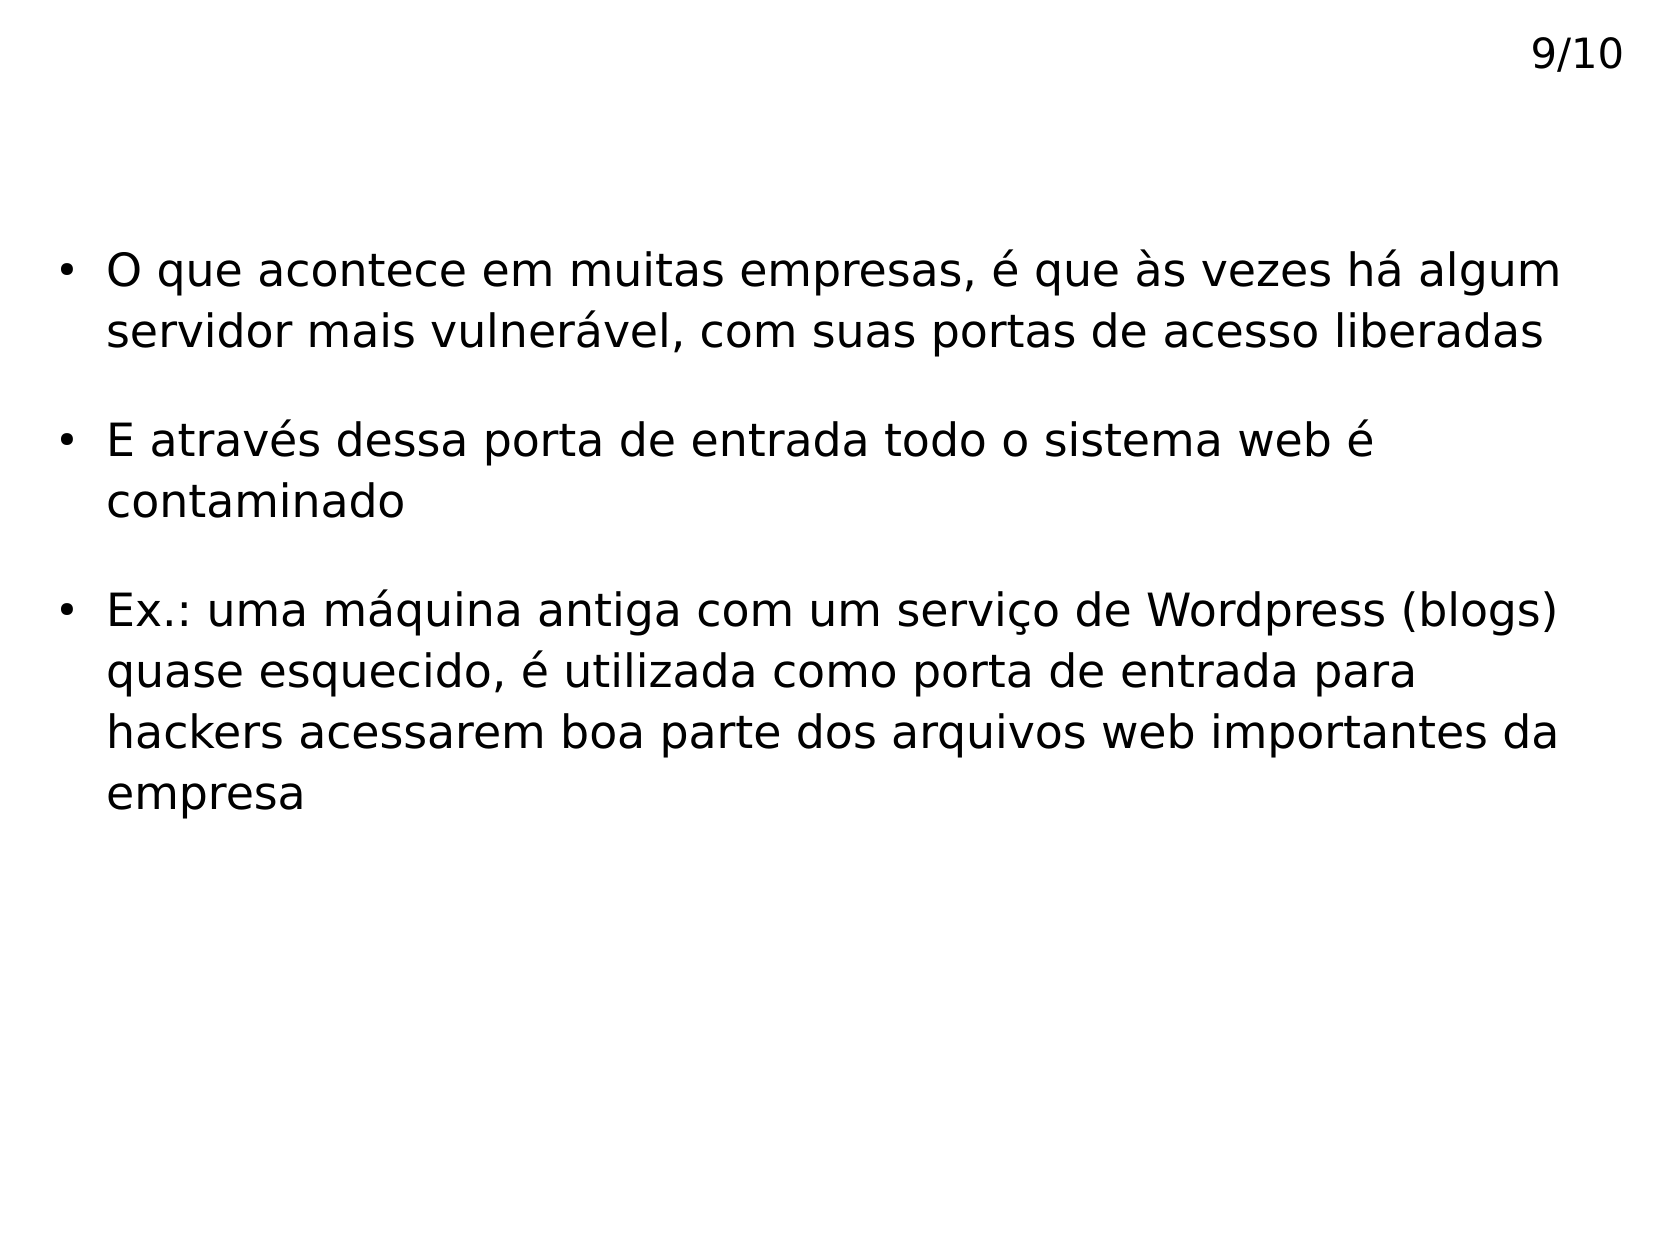

#
9
O que acontece em muitas empresas, é que às vezes há algum servidor mais vulnerável, com suas portas de acesso liberadas
E através dessa porta de entrada todo o sistema web é contaminado
Ex.: uma máquina antiga com um serviço de Wordpress (blogs) quase esquecido, é utilizada como porta de entrada para hackers acessarem boa parte dos arquivos web importantes da empresa